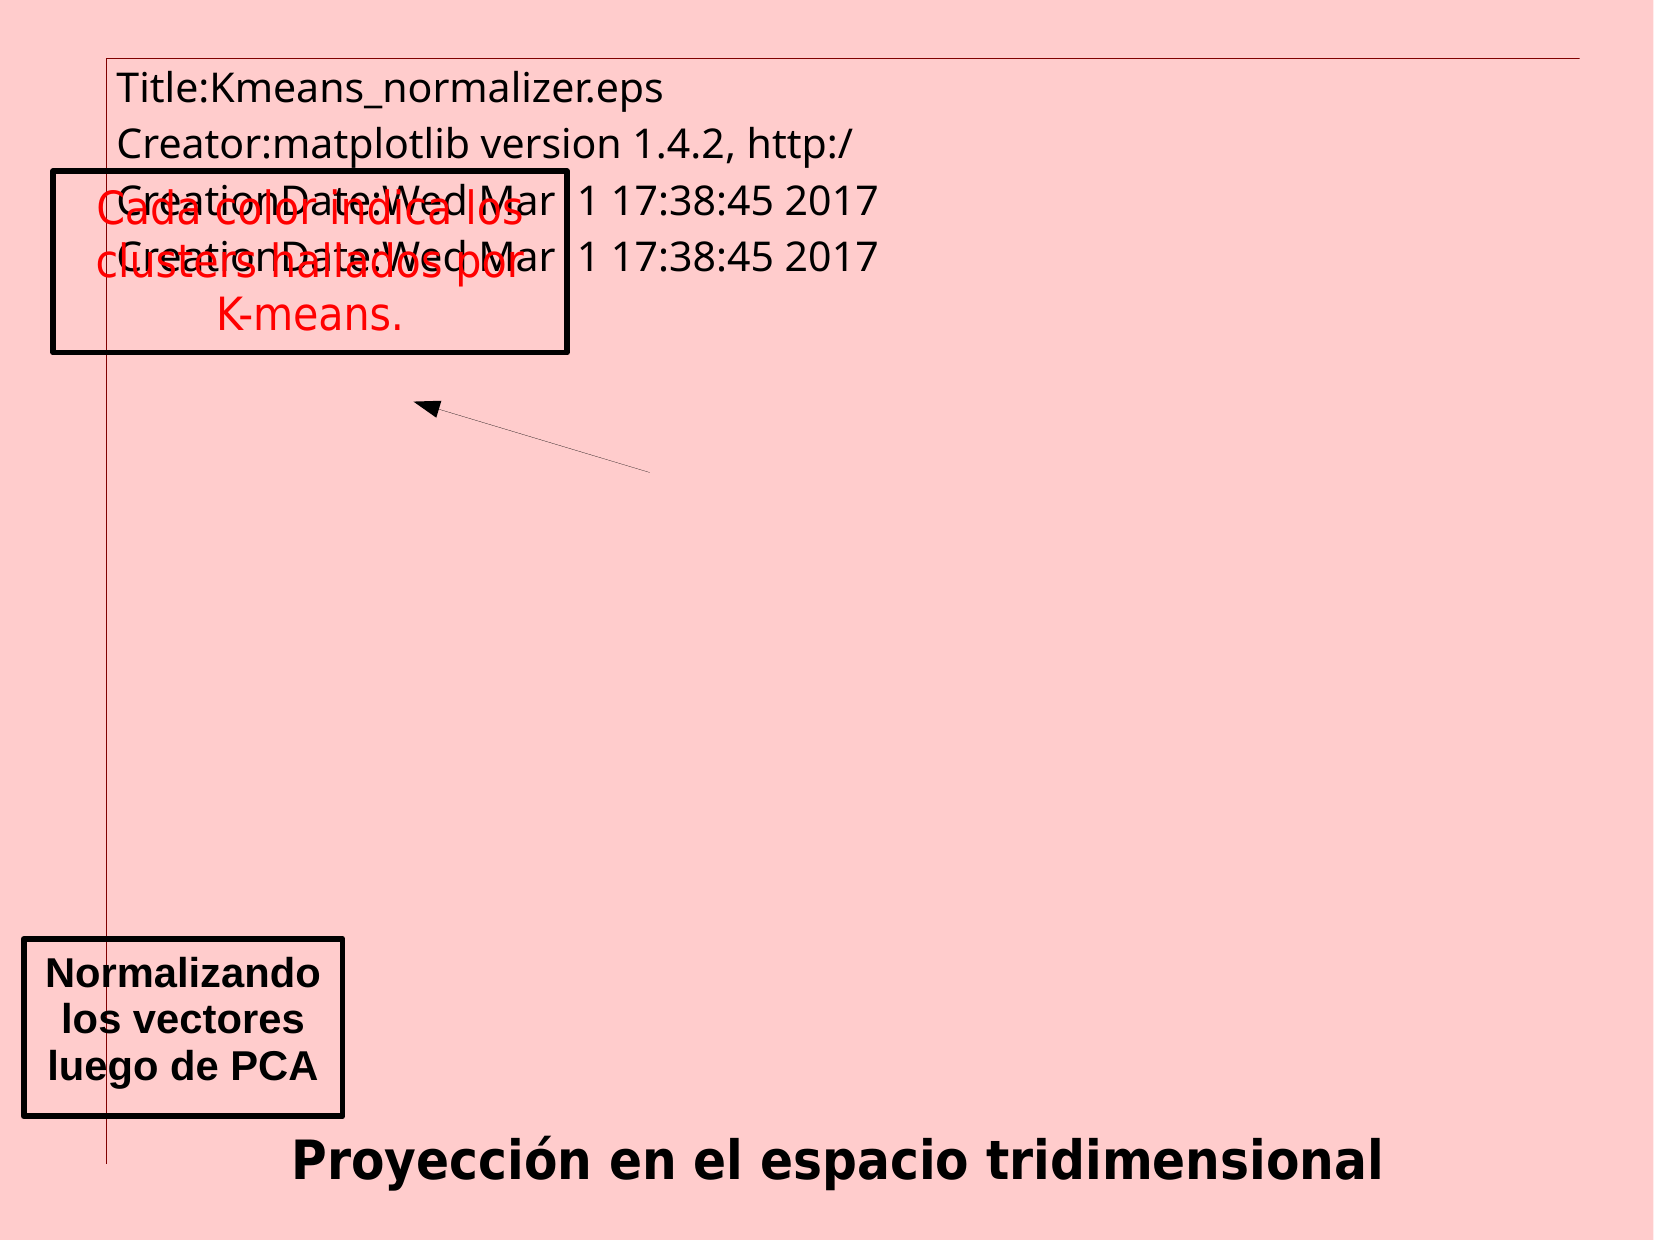

Cada color indica los clusters hallados por K-means.
Normalizando los vectores luego de PCA
Proyección en el espacio tridimensional